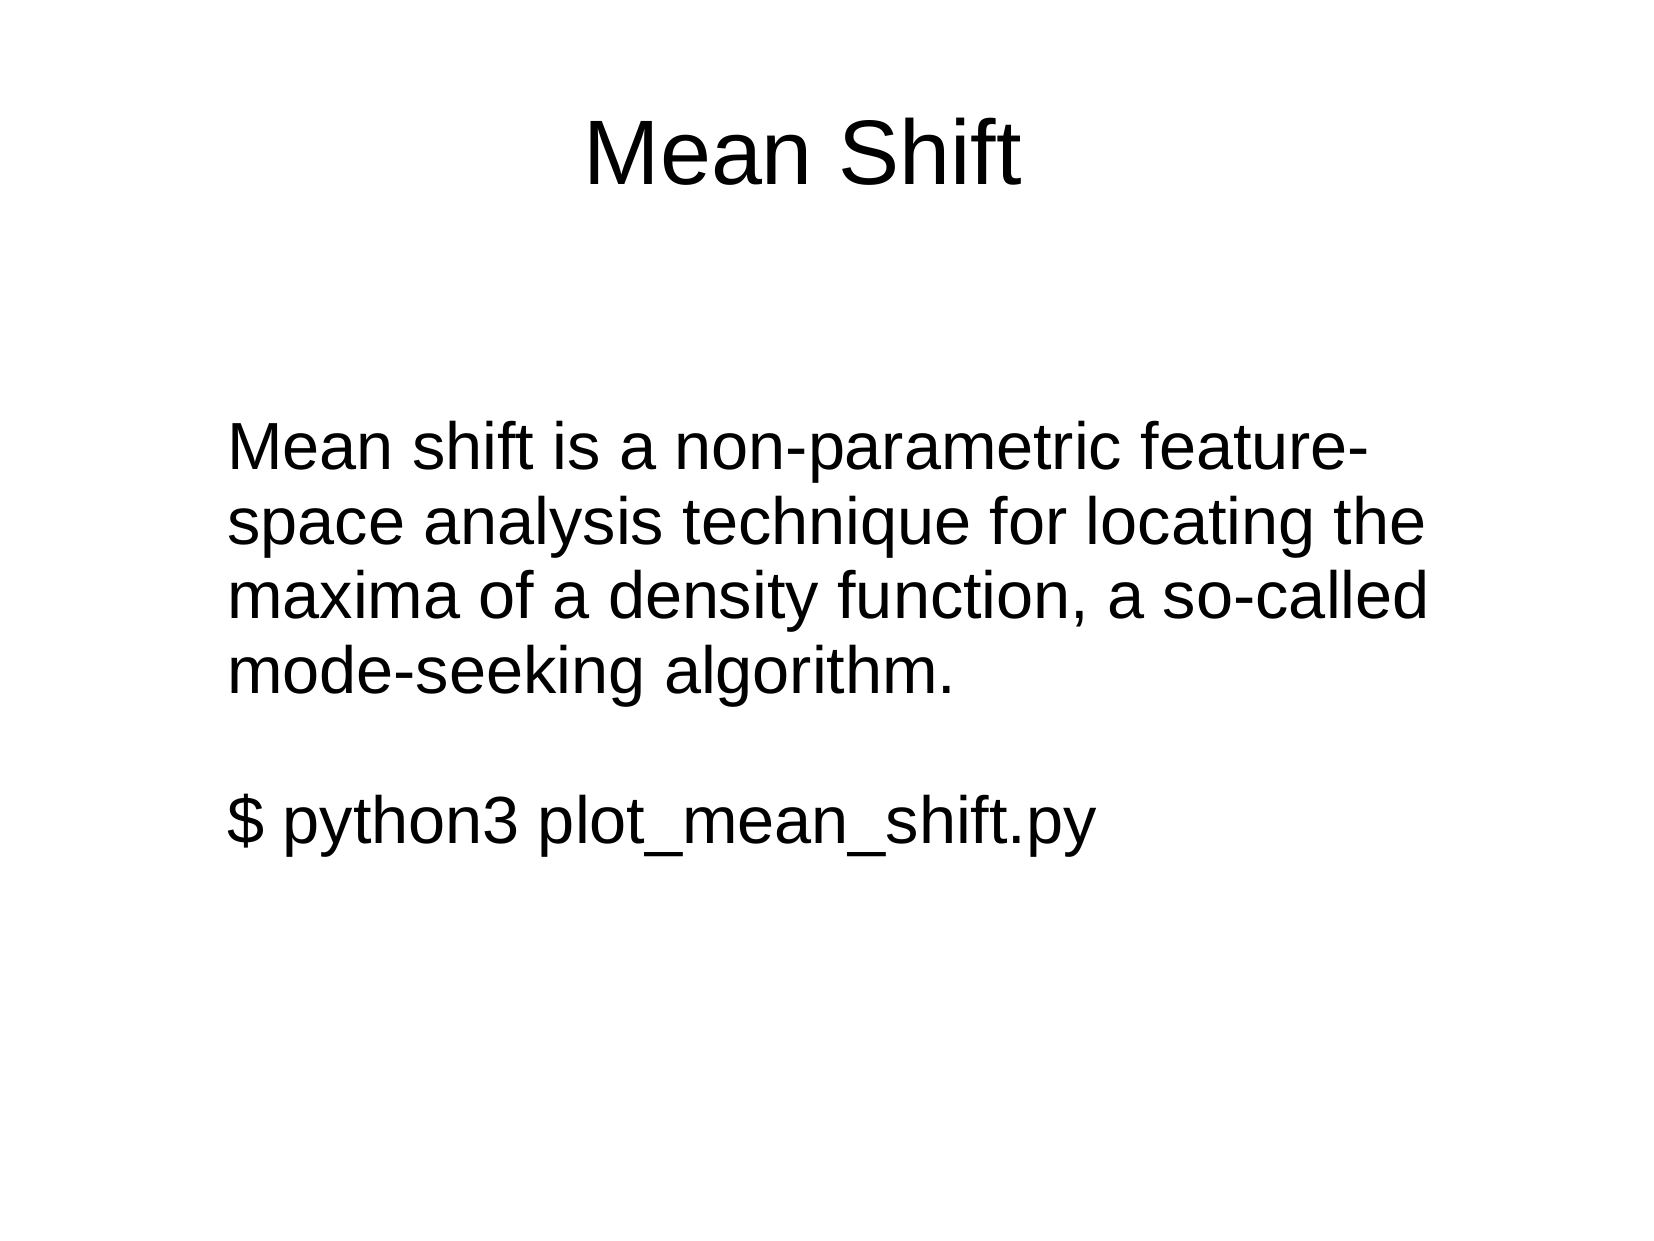

# Mean Shift
Mean shift is a non-parametric feature-space analysis technique for locating the maxima of a density function, a so-called mode-seeking algorithm.
$ python3 plot_mean_shift.py